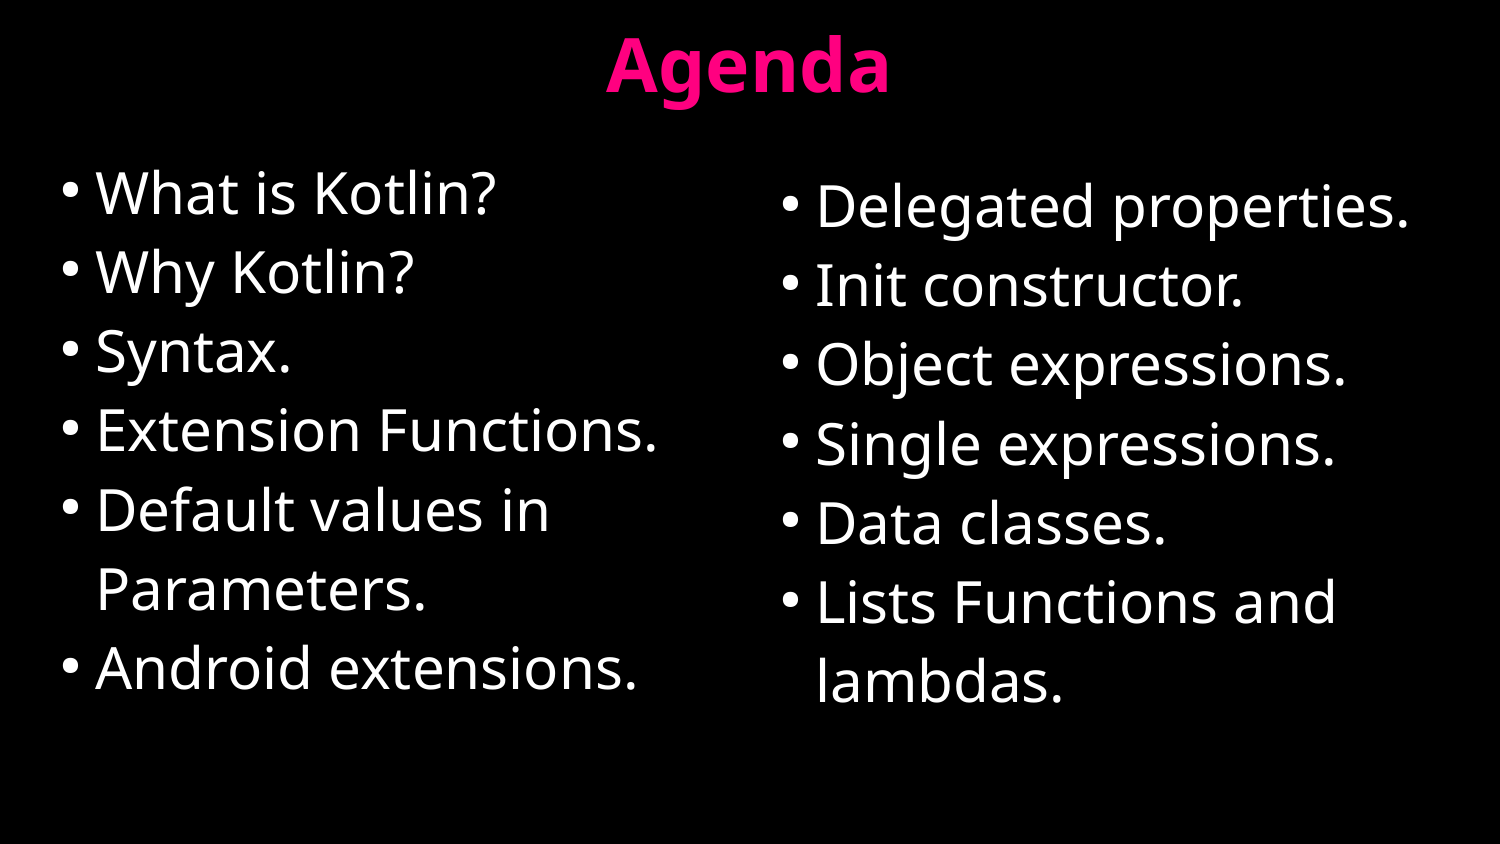

# Agenda
What is Kotlin?
Why Kotlin?
Syntax.
Extension Functions.
Default values in Parameters.
Android extensions.
Delegated properties.
Init constructor.
Object expressions.
Single expressions.
Data classes.
Lists Functions and lambdas.